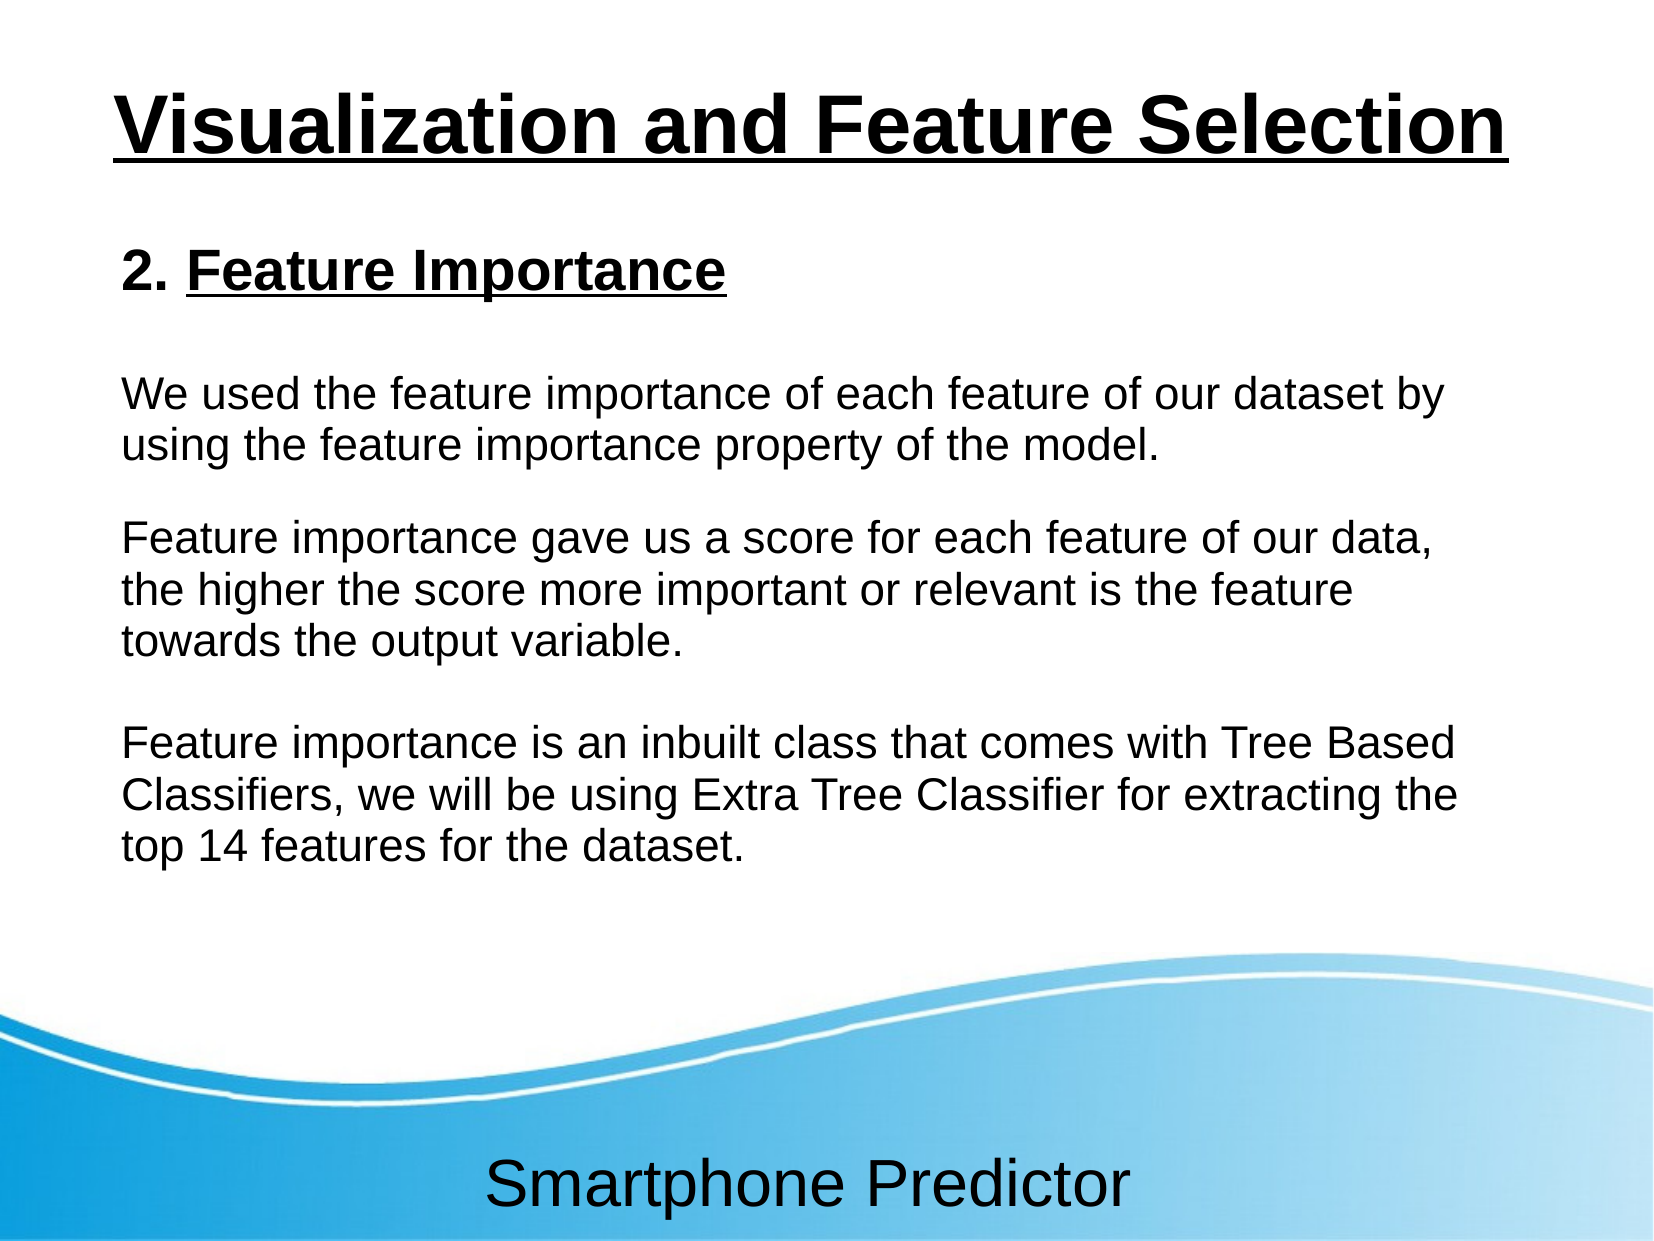

Visualization and Feature Selection
2. Feature Importance
We used the feature importance of each feature of our dataset by using the feature importance property of the model.
Feature importance gave us a score for each feature of our data, the higher the score more important or relevant is the feature towards the output variable.
Feature importance is an inbuilt class that comes with Tree Based Classifiers, we will be using Extra Tree Classifier for extracting the top 14 features for the dataset.
# Smartphone Predictor